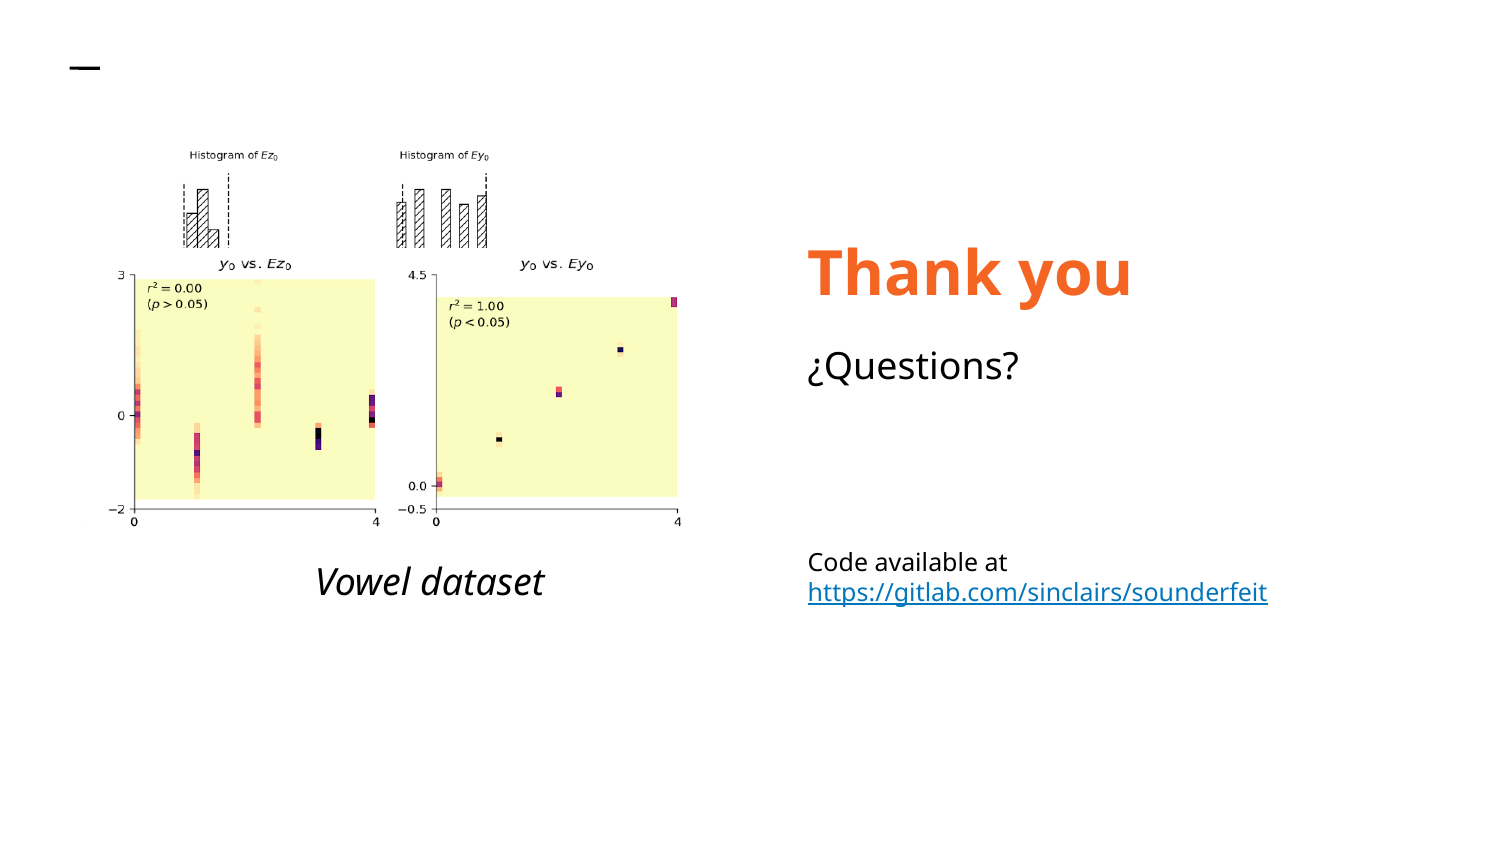

# Thank you
¿Questions?
Code available at https://gitlab.com/sinclairs/sounderfeit
Vowel dataset